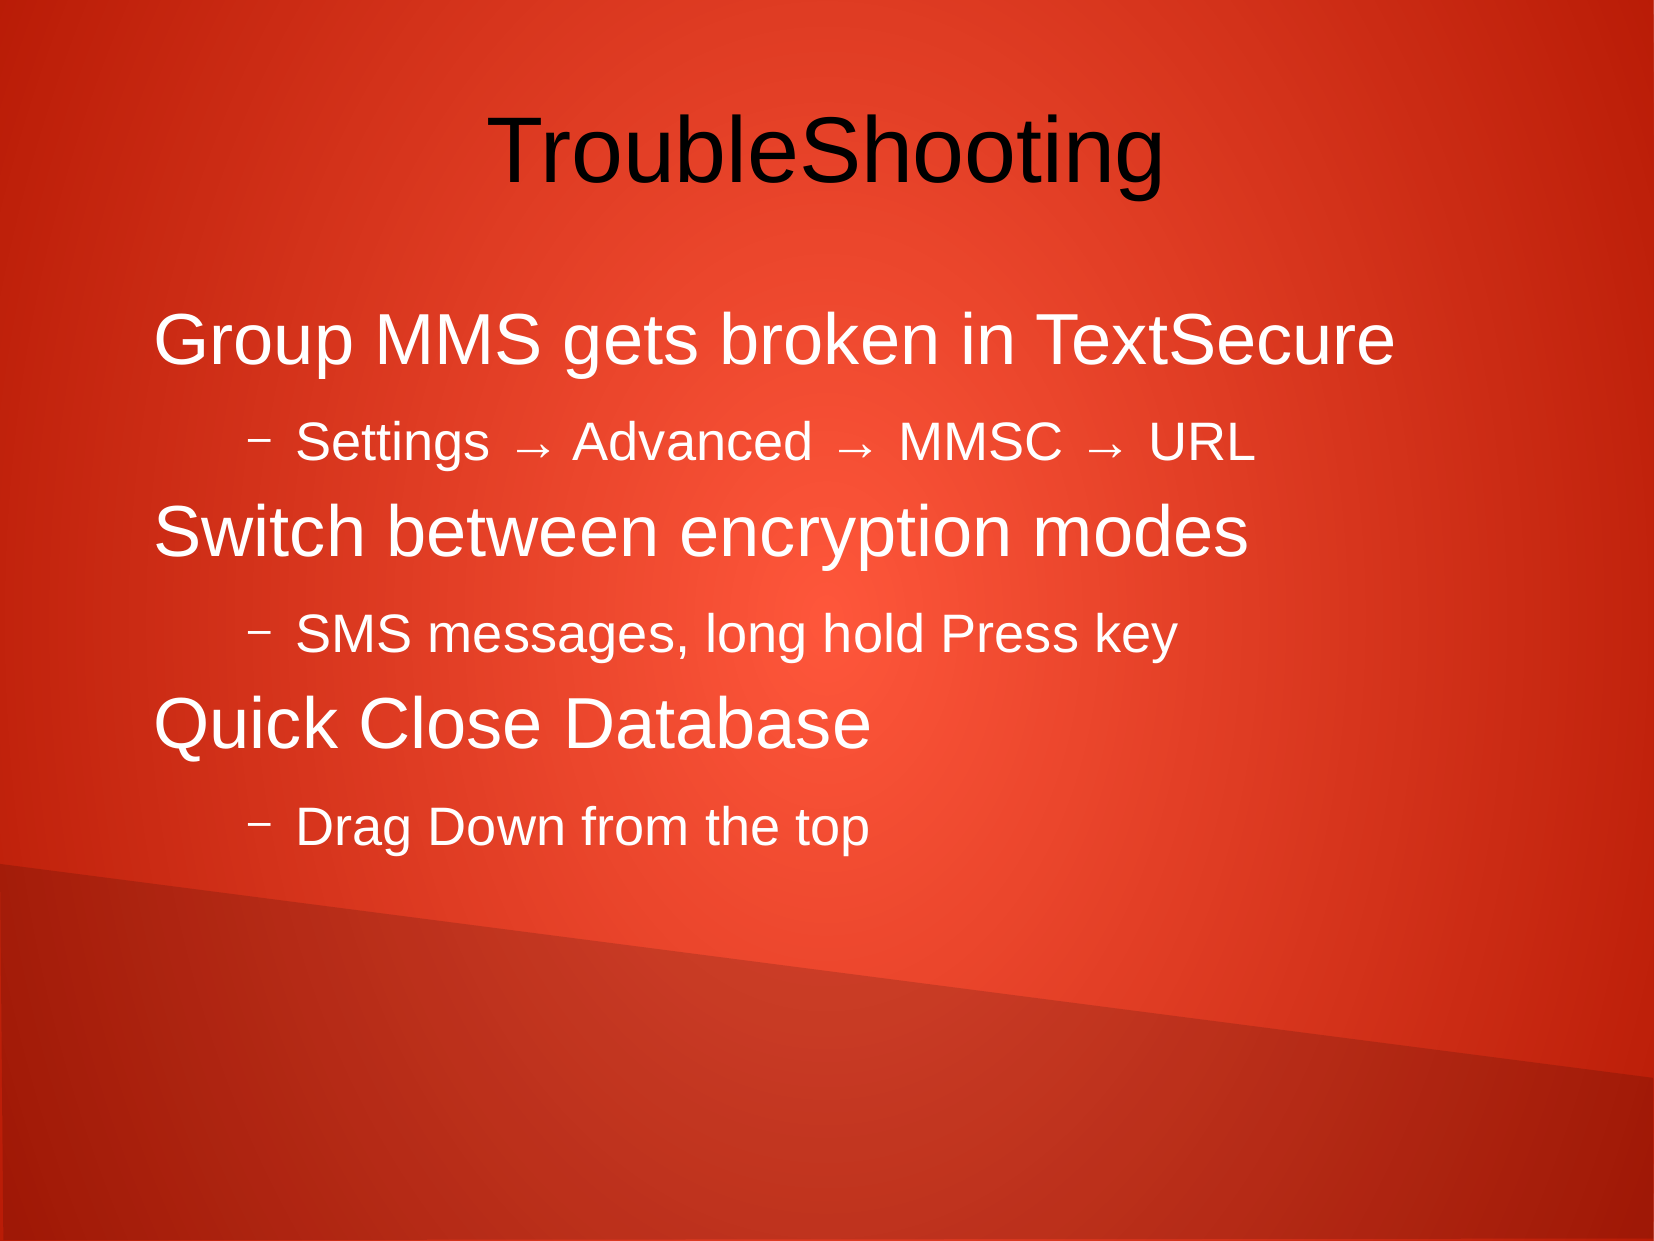

# TroubleShooting
Group MMS gets broken in TextSecure
Settings → Advanced → MMSC → URL
Switch between encryption modes
SMS messages, long hold Press key
Quick Close Database
Drag Down from the top